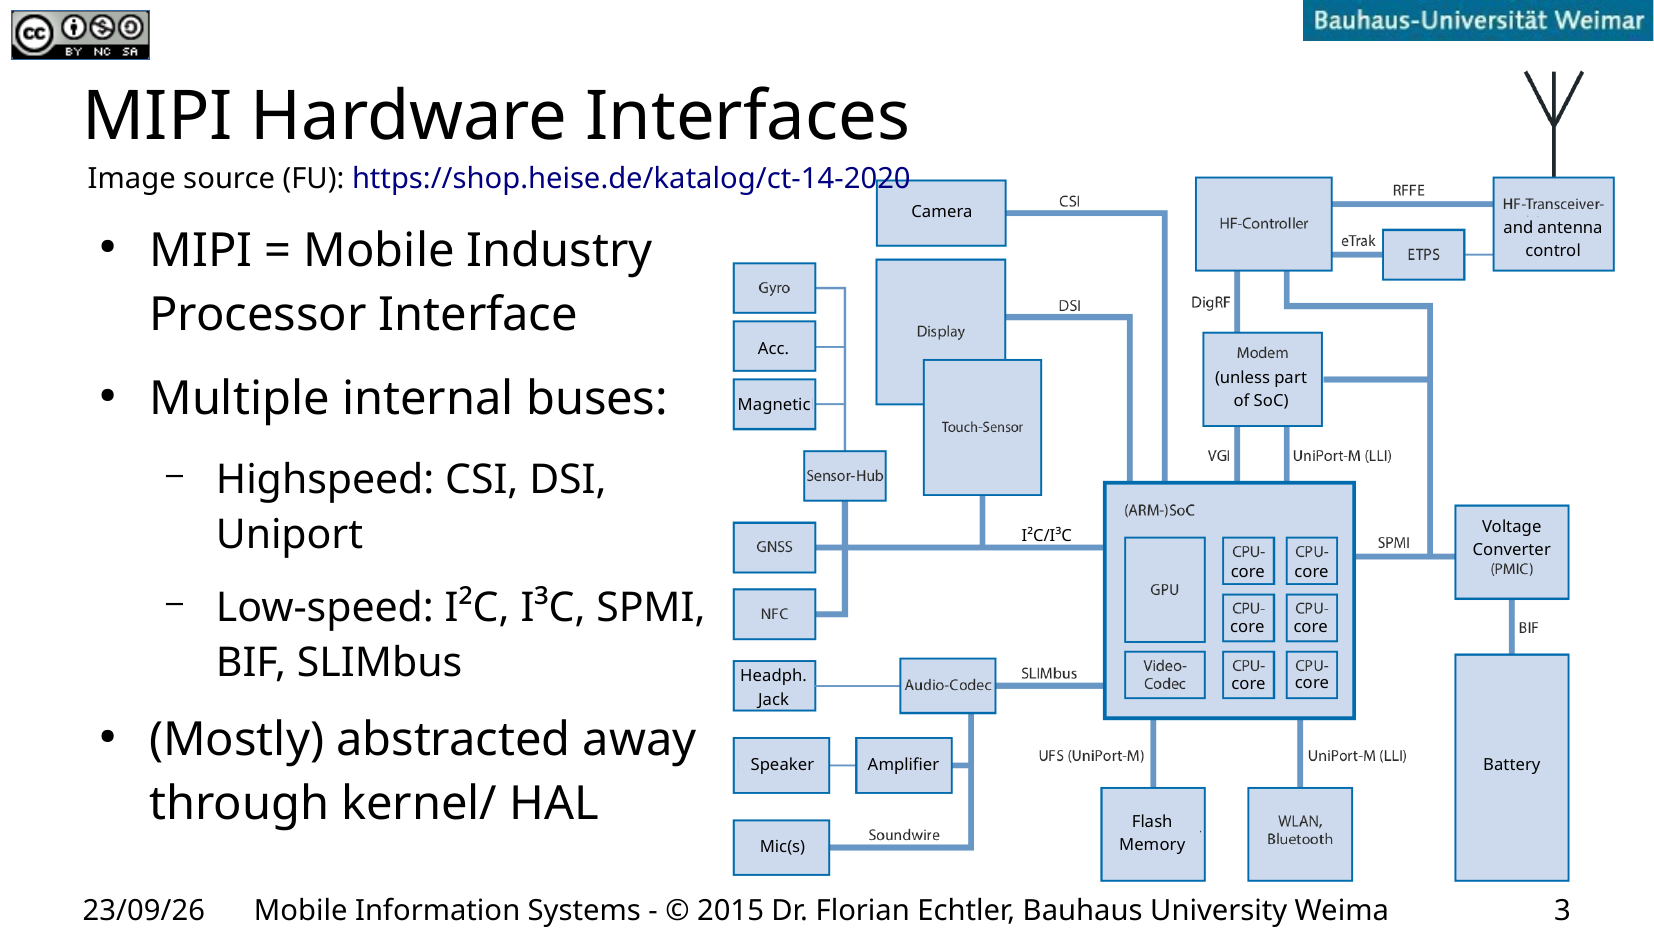

# MIPI Hardware Interfaces
Image source (FU): https://shop.heise.de/katalog/ct-14-2020
Camera
MIPI = Mobile Industry Processor Interface
Multiple internal buses:
Highspeed: CSI, DSI, Uniport
Low-speed: I²C, I³C, SPMI, BIF, SLIMbus
(Mostly) abstracted away through kernel/ HAL
and antenna
control
Acc.
(unless part
of SoC)
Magnetic
Voltage
Converter
I²C/I³C
core
core
core
core
Headph.
Jack
core
core
Speaker
Amplifier
Battery
Flash
Memory
Mic(s)
Mobile Information Systems - © 2015 Dr. Florian Echtler, Bauhaus University Weimar
3